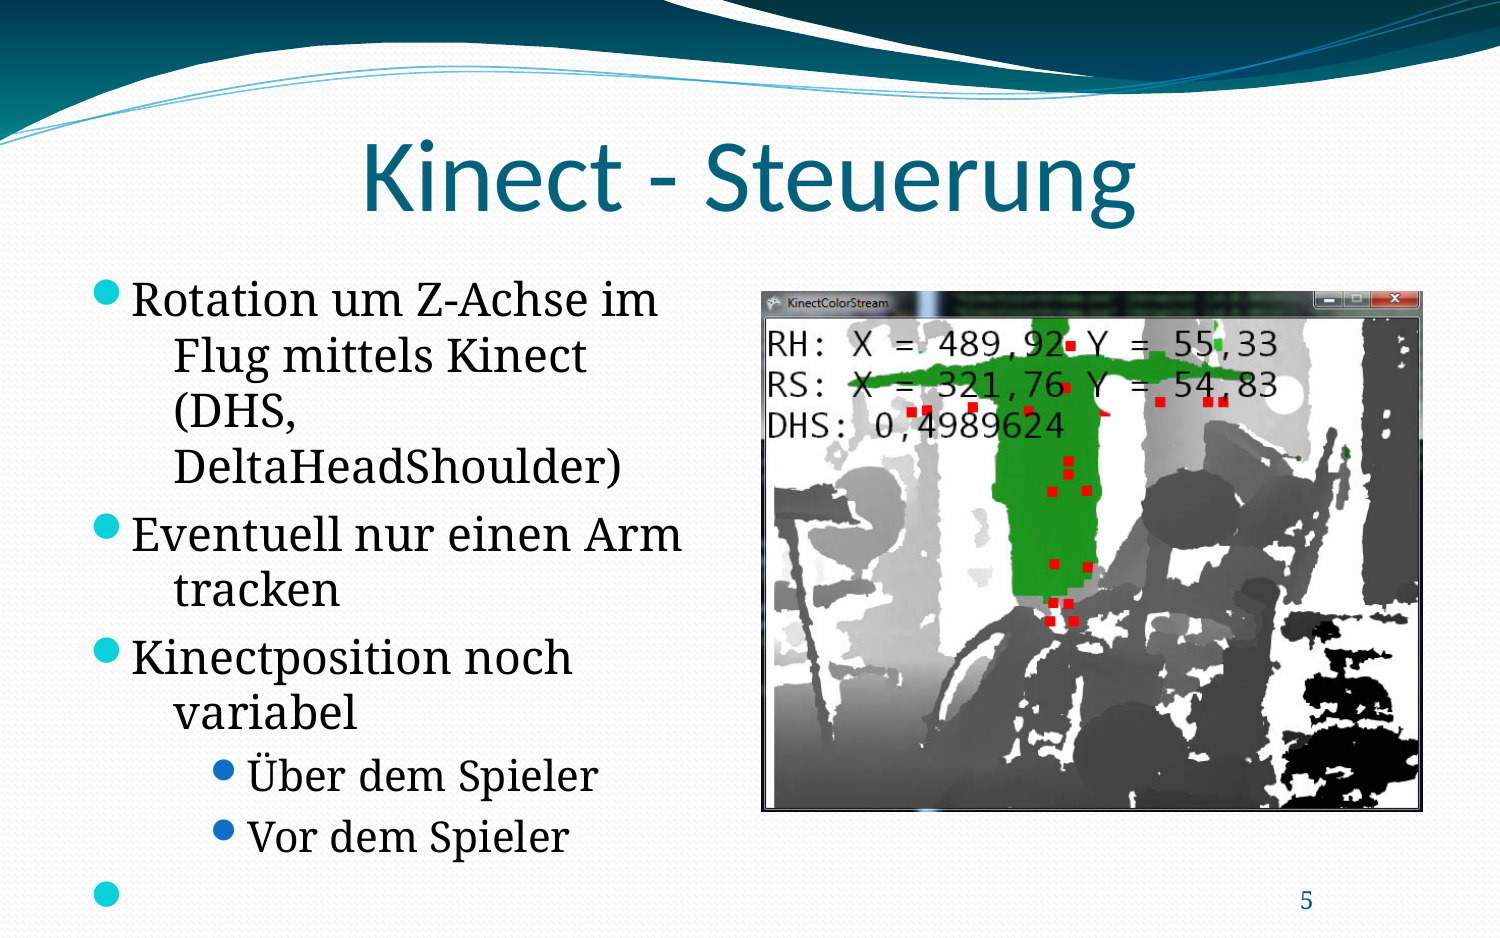

# Kinect - Steuerung
Rotation um Z-Achse im Flug mittels Kinect (DHS, DeltaHeadShoulder)
Eventuell nur einen Arm tracken
Kinectposition noch variabel
Über dem Spieler
Vor dem Spieler